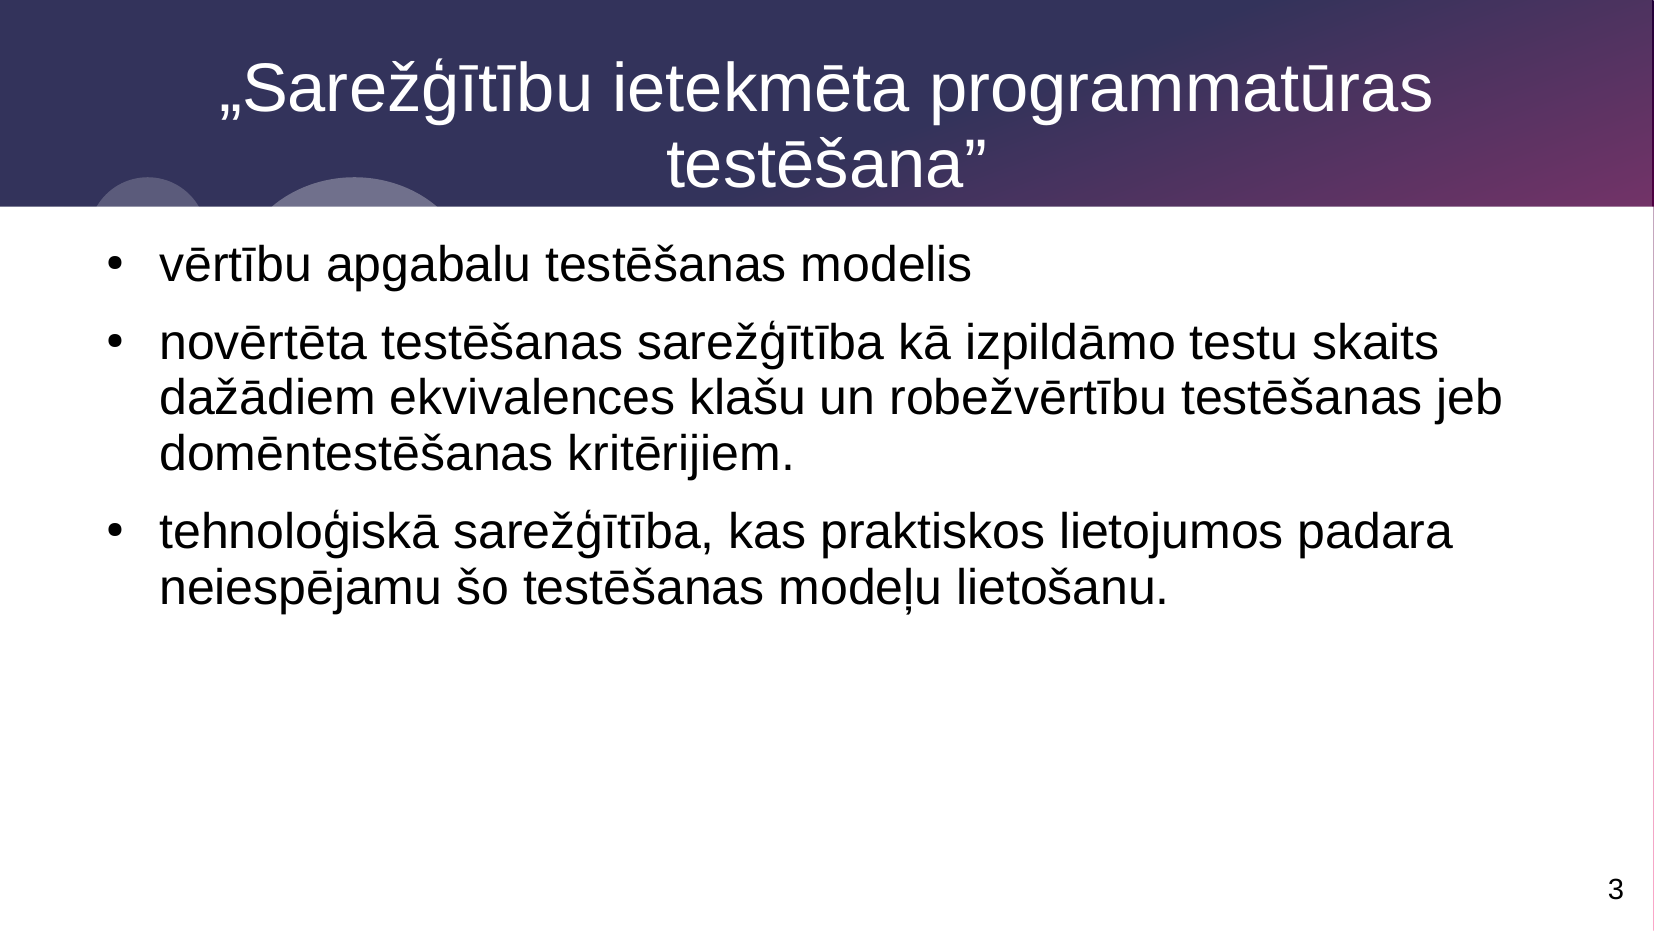

# „Sarežģītību ietekmēta programmatūras testēšana”
vērtību apgabalu testēšanas modelis
novērtēta testēšanas sarežģītība kā izpildāmo testu skaits dažādiem ekvivalences klašu un robežvērtību testēšanas jeb domēntestēšanas kritērijiem.
tehnoloģiskā sarežģītība, kas praktiskos lietojumos padara neiespējamu šo testēšanas modeļu lietošanu.